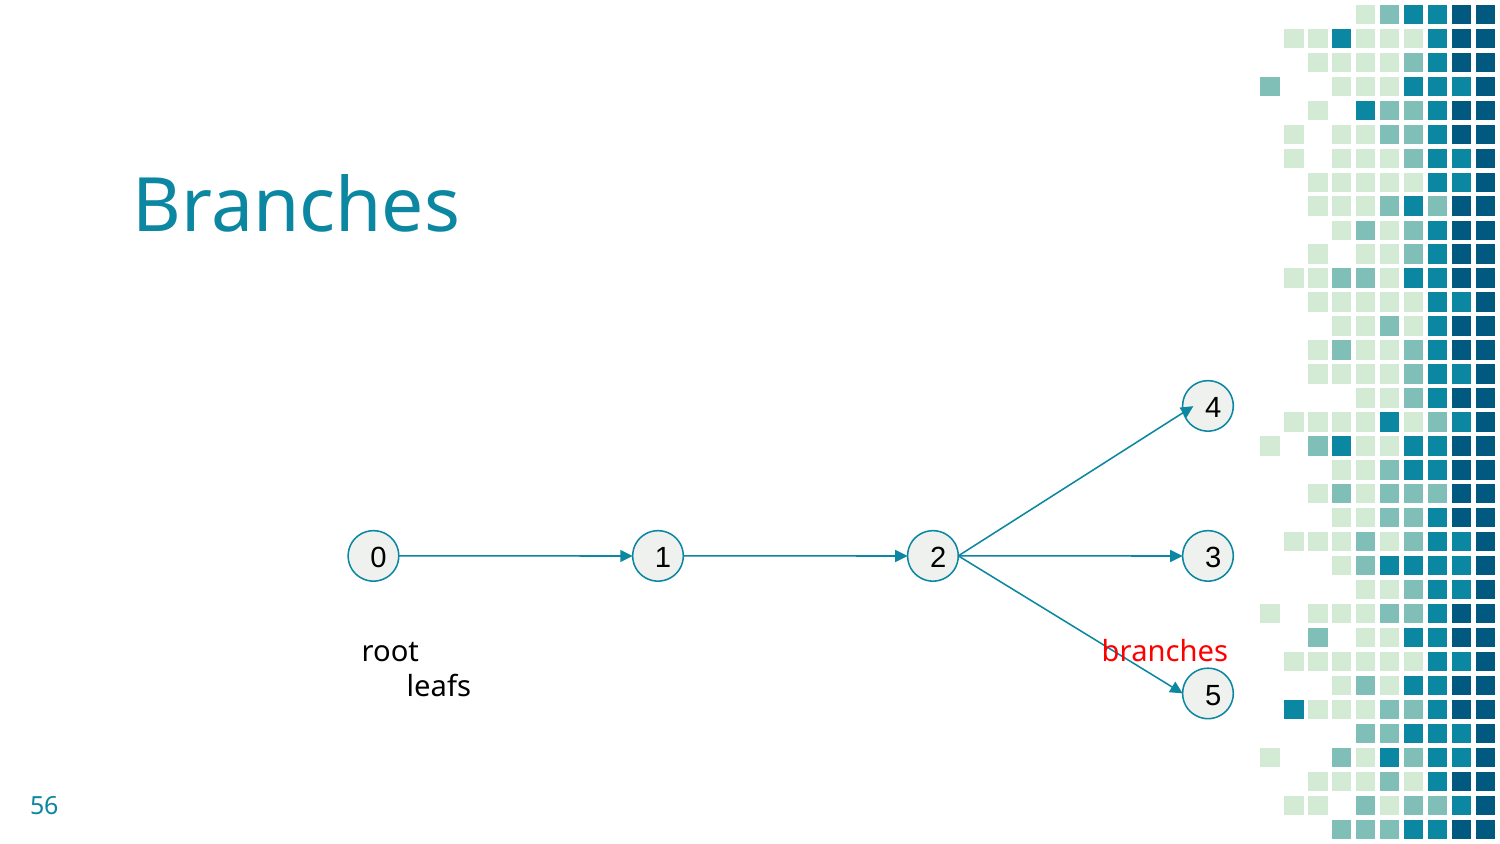

# Branches
4
0
1
2
3
root branches leafs
5